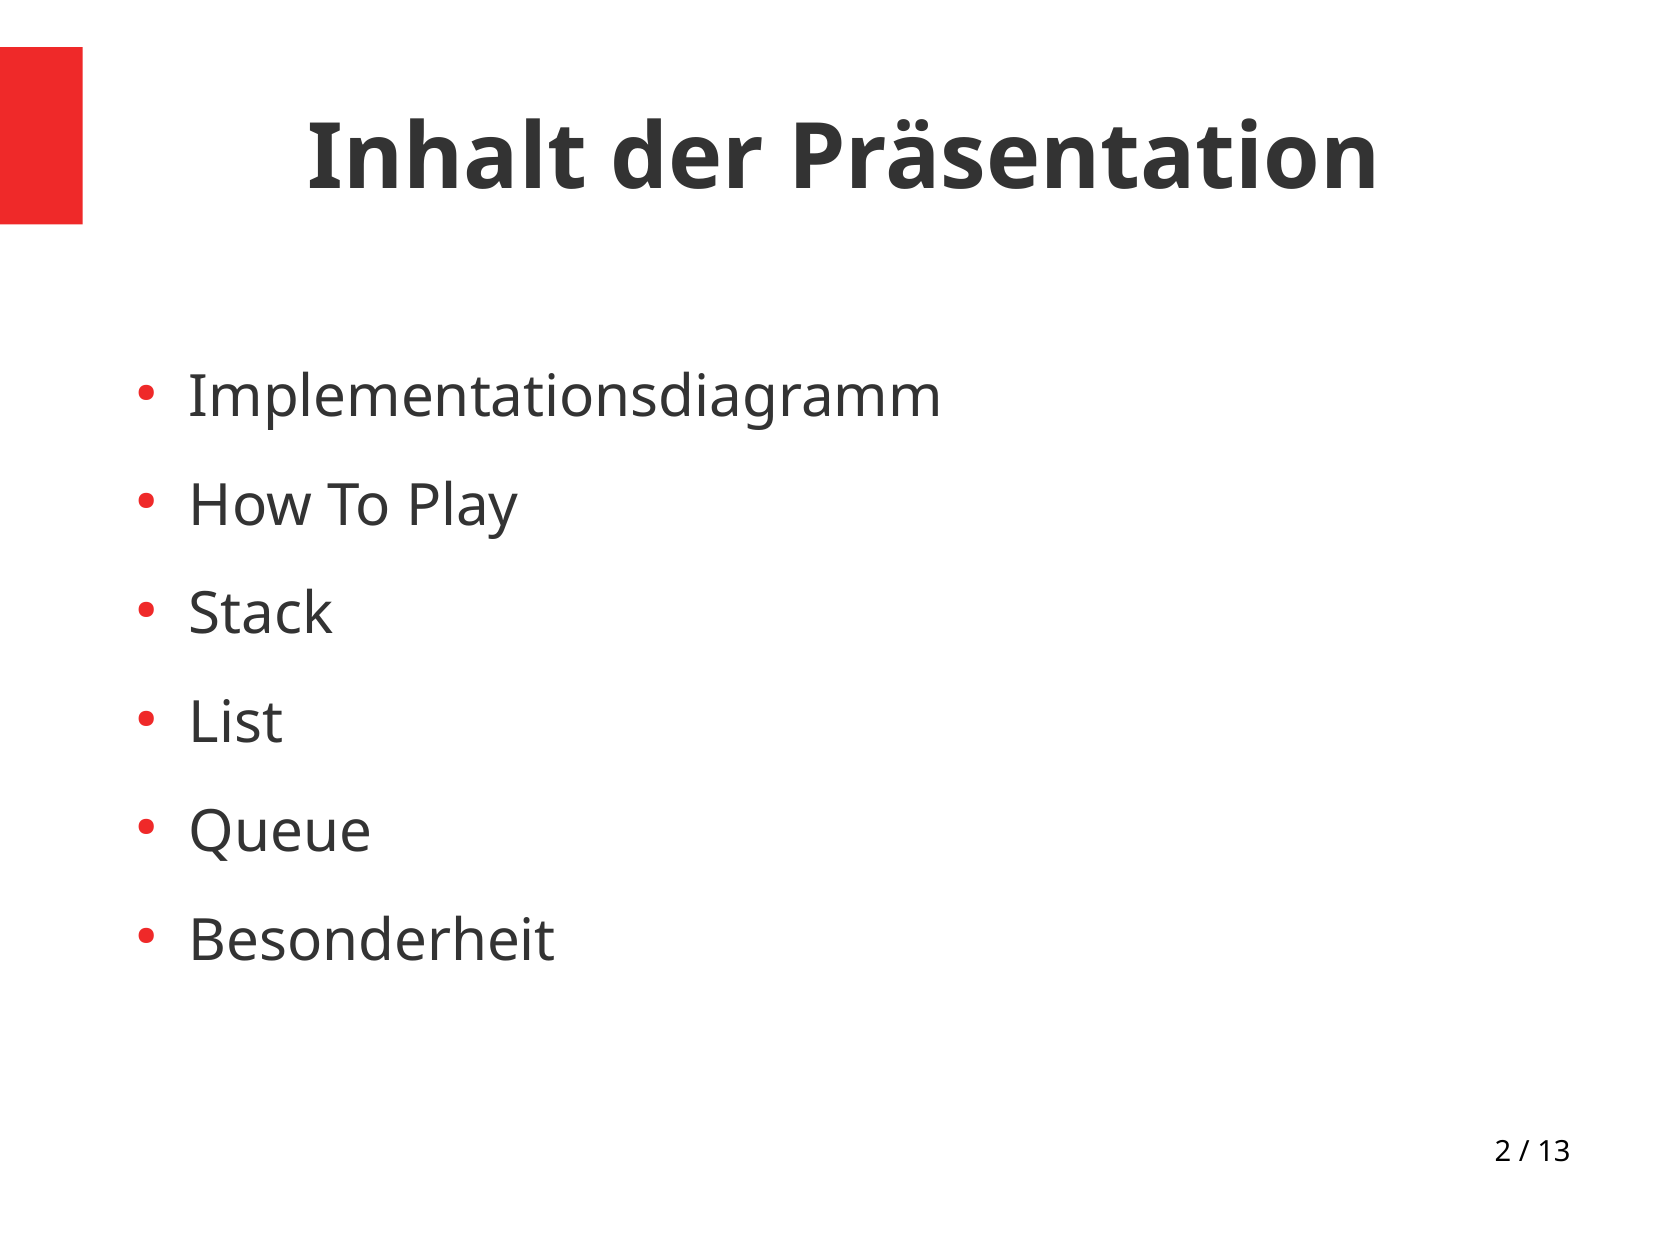

# Inhalt der Präsentation
Implementationsdiagramm
How To Play
Stack
List
Queue
Besonderheit
2